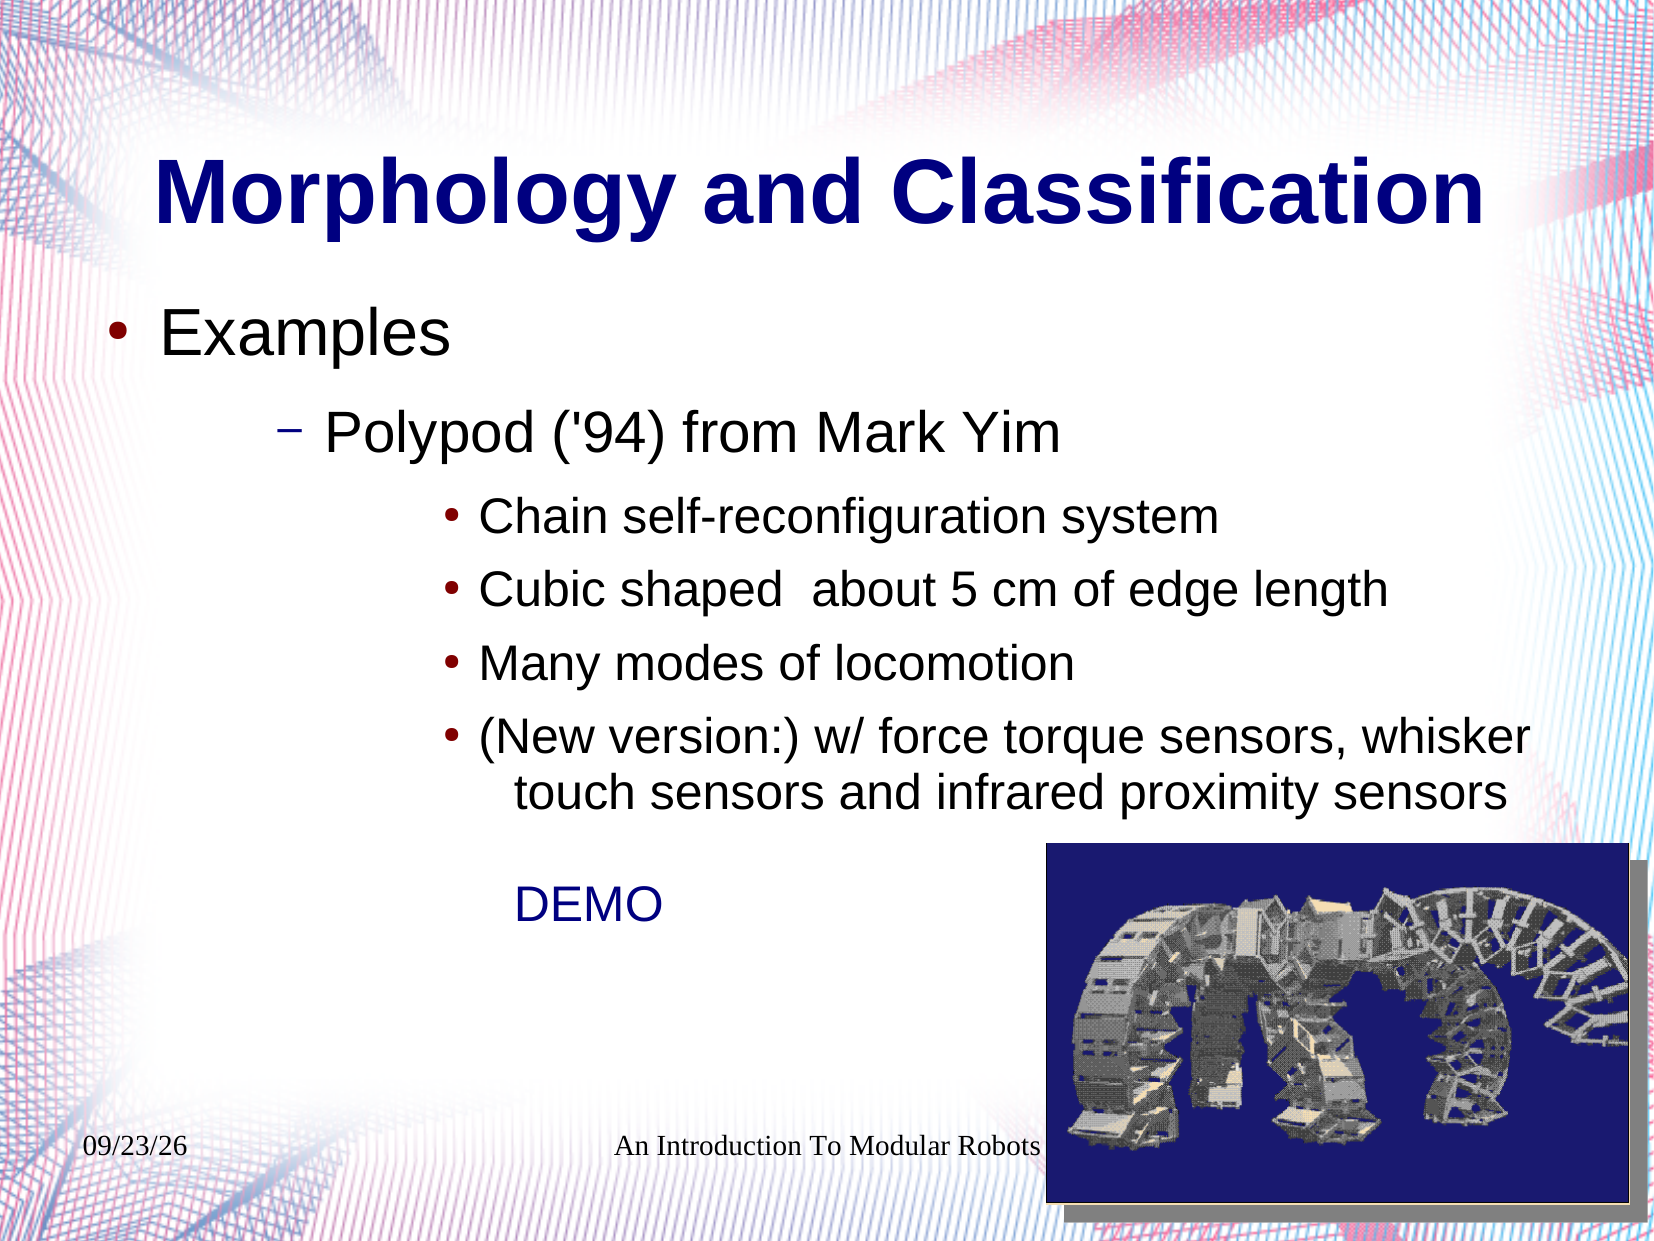

# Morphology and Classification
Examples
Polypod ('94) from Mark Yim
Chain self-reconfiguration system
Cubic shaped about 5 cm of edge length
Many modes of locomotion
(New version:) w/ force torque sensors, whisker touch sensors and infrared proximity sensors
DEMO
An Introduction To Modular Robots
18